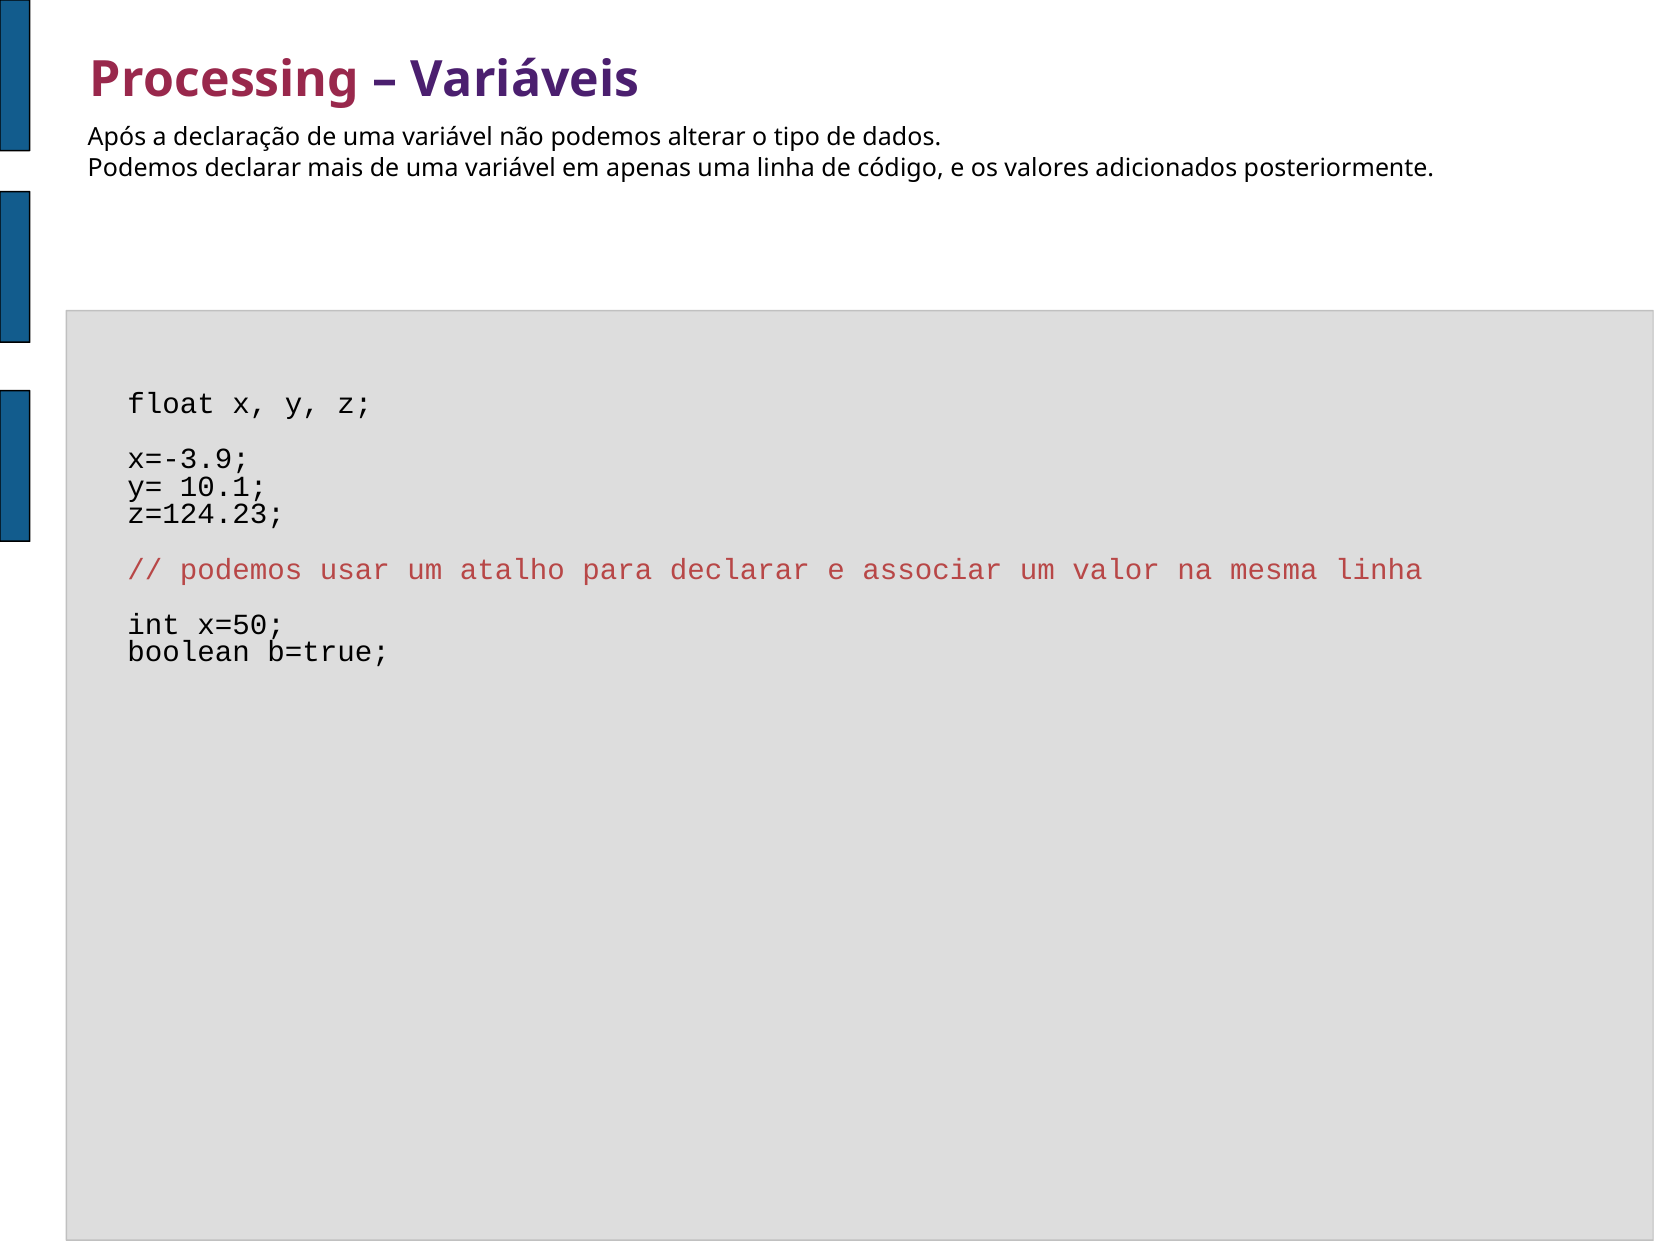

Processing – Variáveis
Após a declaração de uma variável não podemos alterar o tipo de dados.
Podemos declarar mais de uma variável em apenas uma linha de código, e os valores adicionados posteriormente.
float x, y, z;
x=-3.9;
y= 10.1;
z=124.23;
// podemos usar um atalho para declarar e associar um valor na mesma linha
int x=50;
boolean b=true;